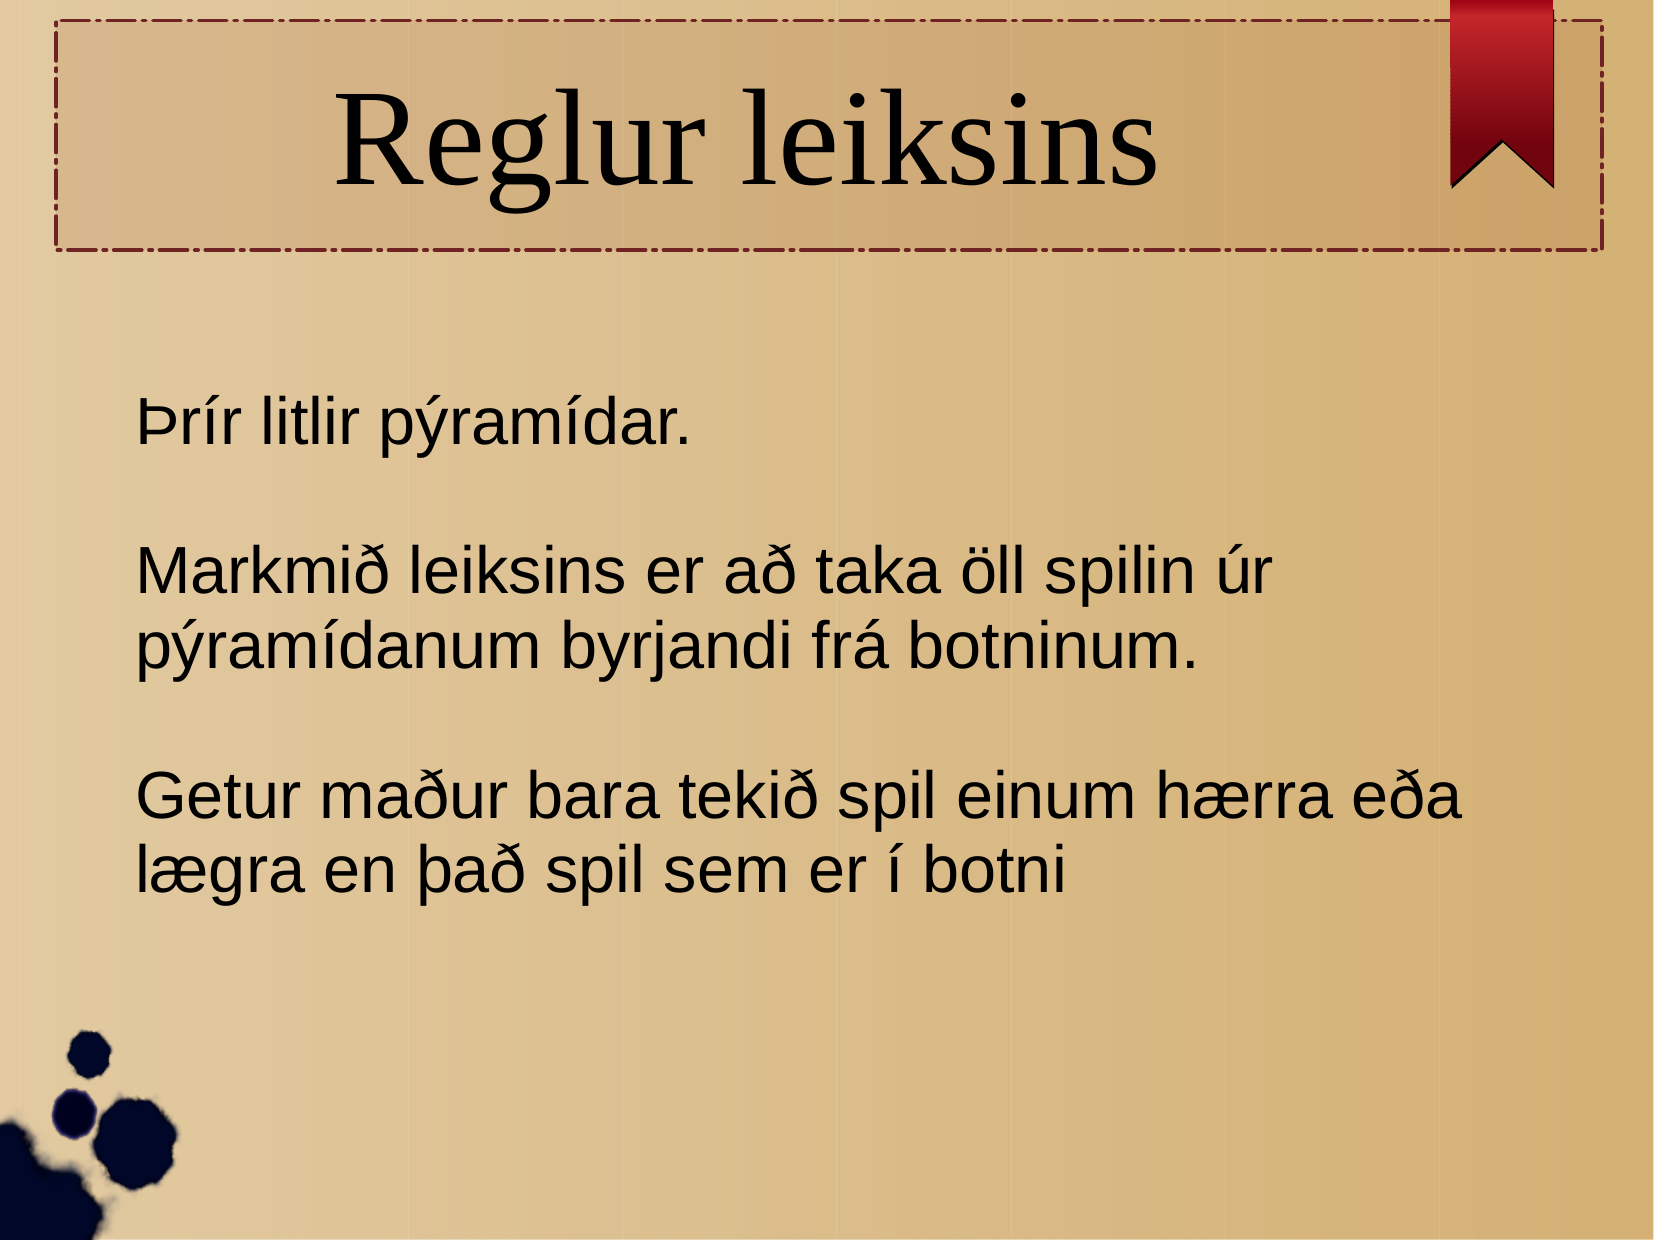

# Reglur leiksins
Þrír litlir pýramídar.
Markmið leiksins er að taka öll spilin úr pýramídanum byrjandi frá botninum.
Getur maður bara tekið spil einum hærra eða lægra en það spil sem er í botni